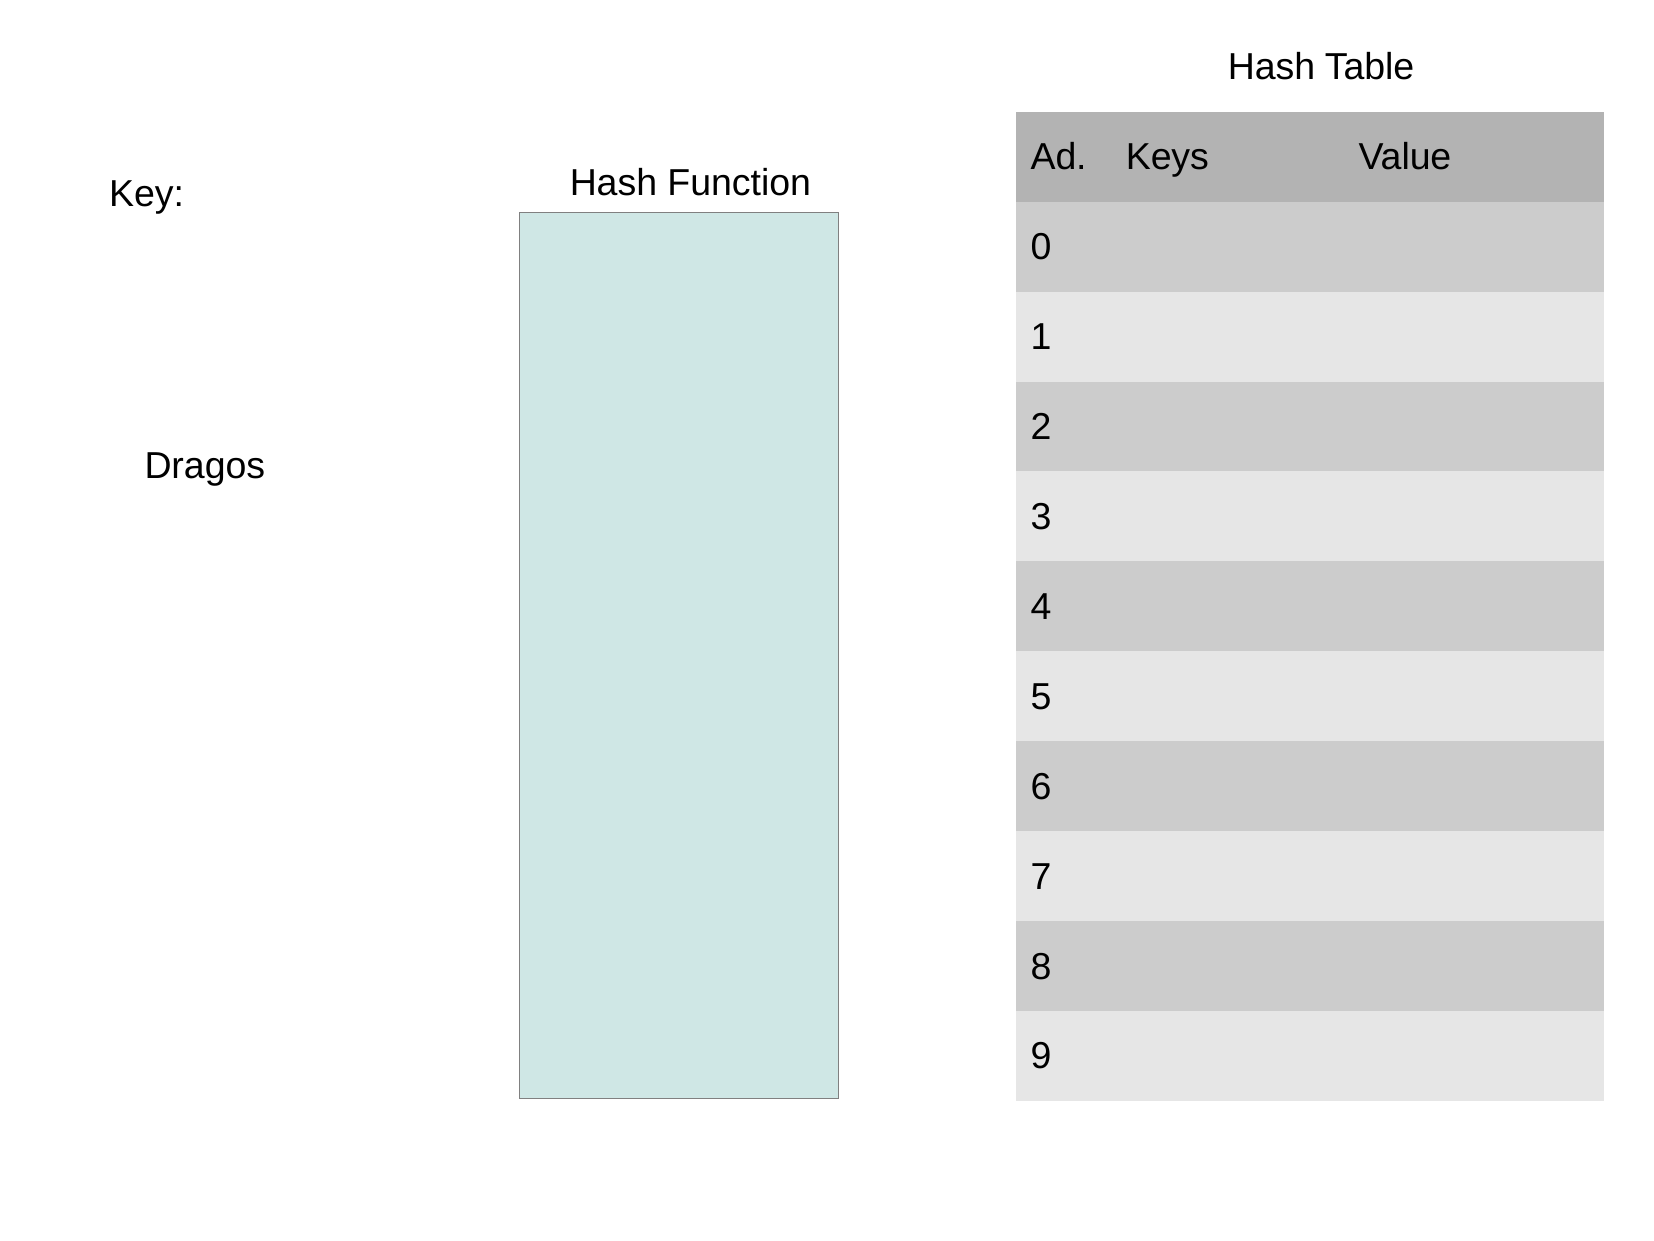

Hash Table
| Ad. | Keys | Value |
| --- | --- | --- |
| 0 | | |
| 1 | | |
| 2 | | |
| 3 | | |
| 4 | | |
| 5 | | |
| 6 | | |
| 7 | | |
| 8 | | |
| 9 | | |
Hash Function
Key:
Dragos